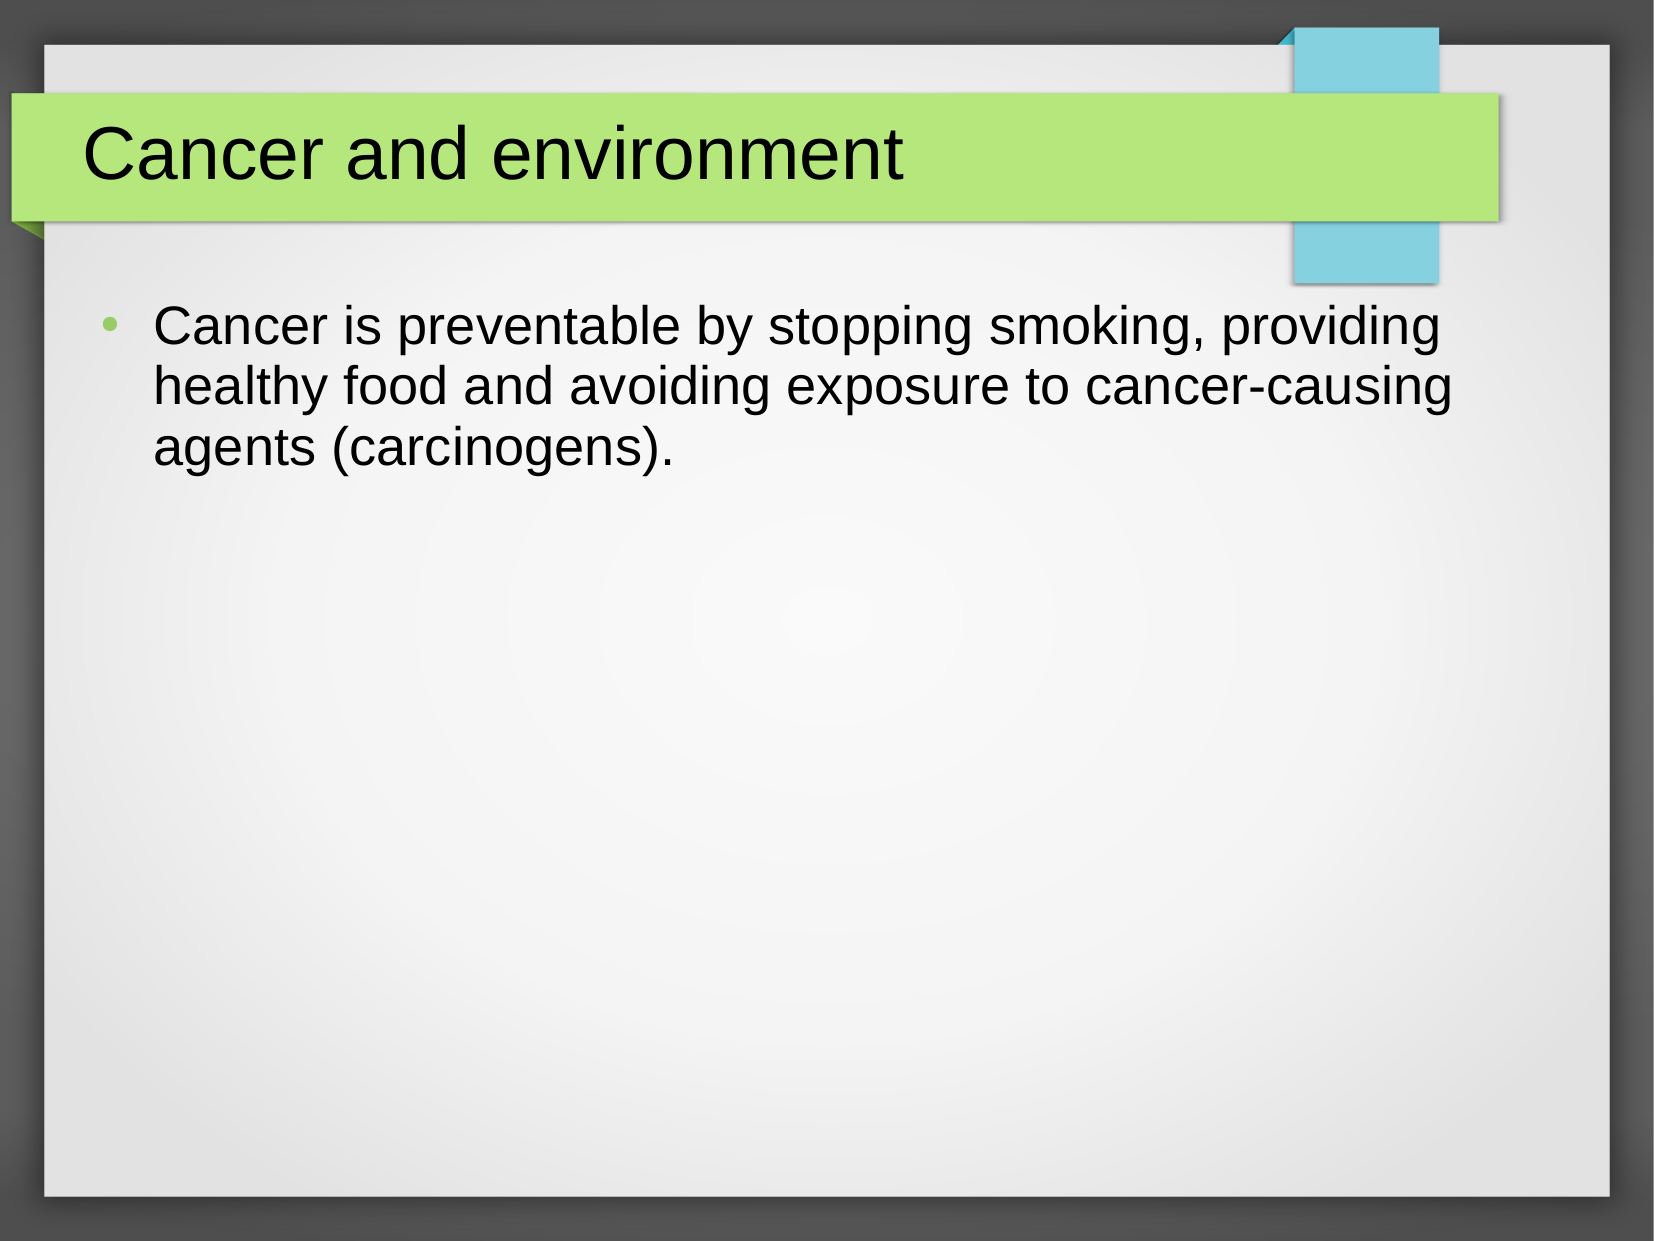

# Cancer and environment
Cancer is preventable by stopping smoking, providing healthy food and avoiding exposure to cancer-causing agents (carcinogens).